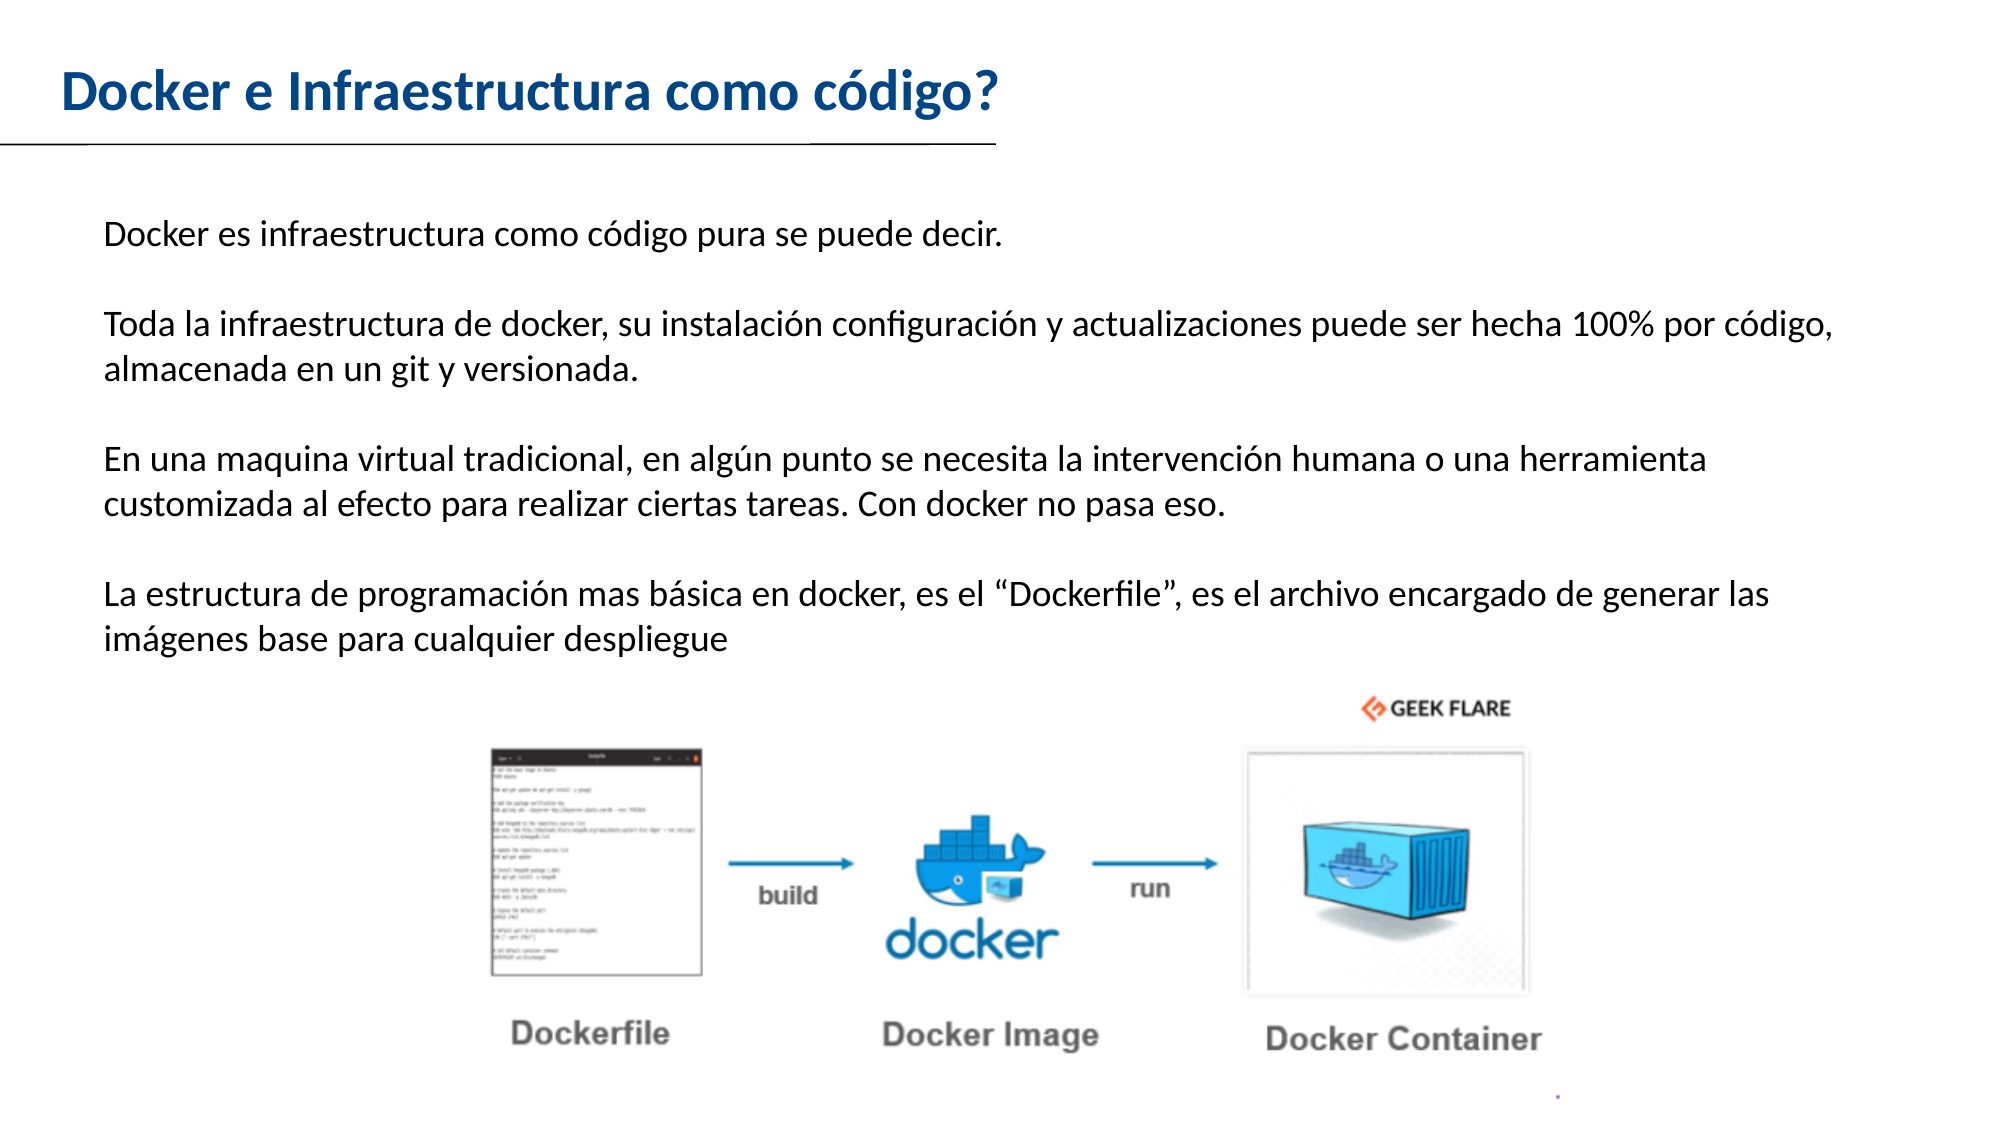

Docker e Infraestructura como código?
Docker es infraestructura como código pura se puede decir.
Toda la infraestructura de docker, su instalación configuración y actualizaciones puede ser hecha 100% por código, almacenada en un git y versionada.
En una maquina virtual tradicional, en algún punto se necesita la intervención humana o una herramienta customizada al efecto para realizar ciertas tareas. Con docker no pasa eso.
La estructura de programación mas básica en docker, es el “Dockerfile”, es el archivo encargado de generar las imágenes base para cualquier despliegue